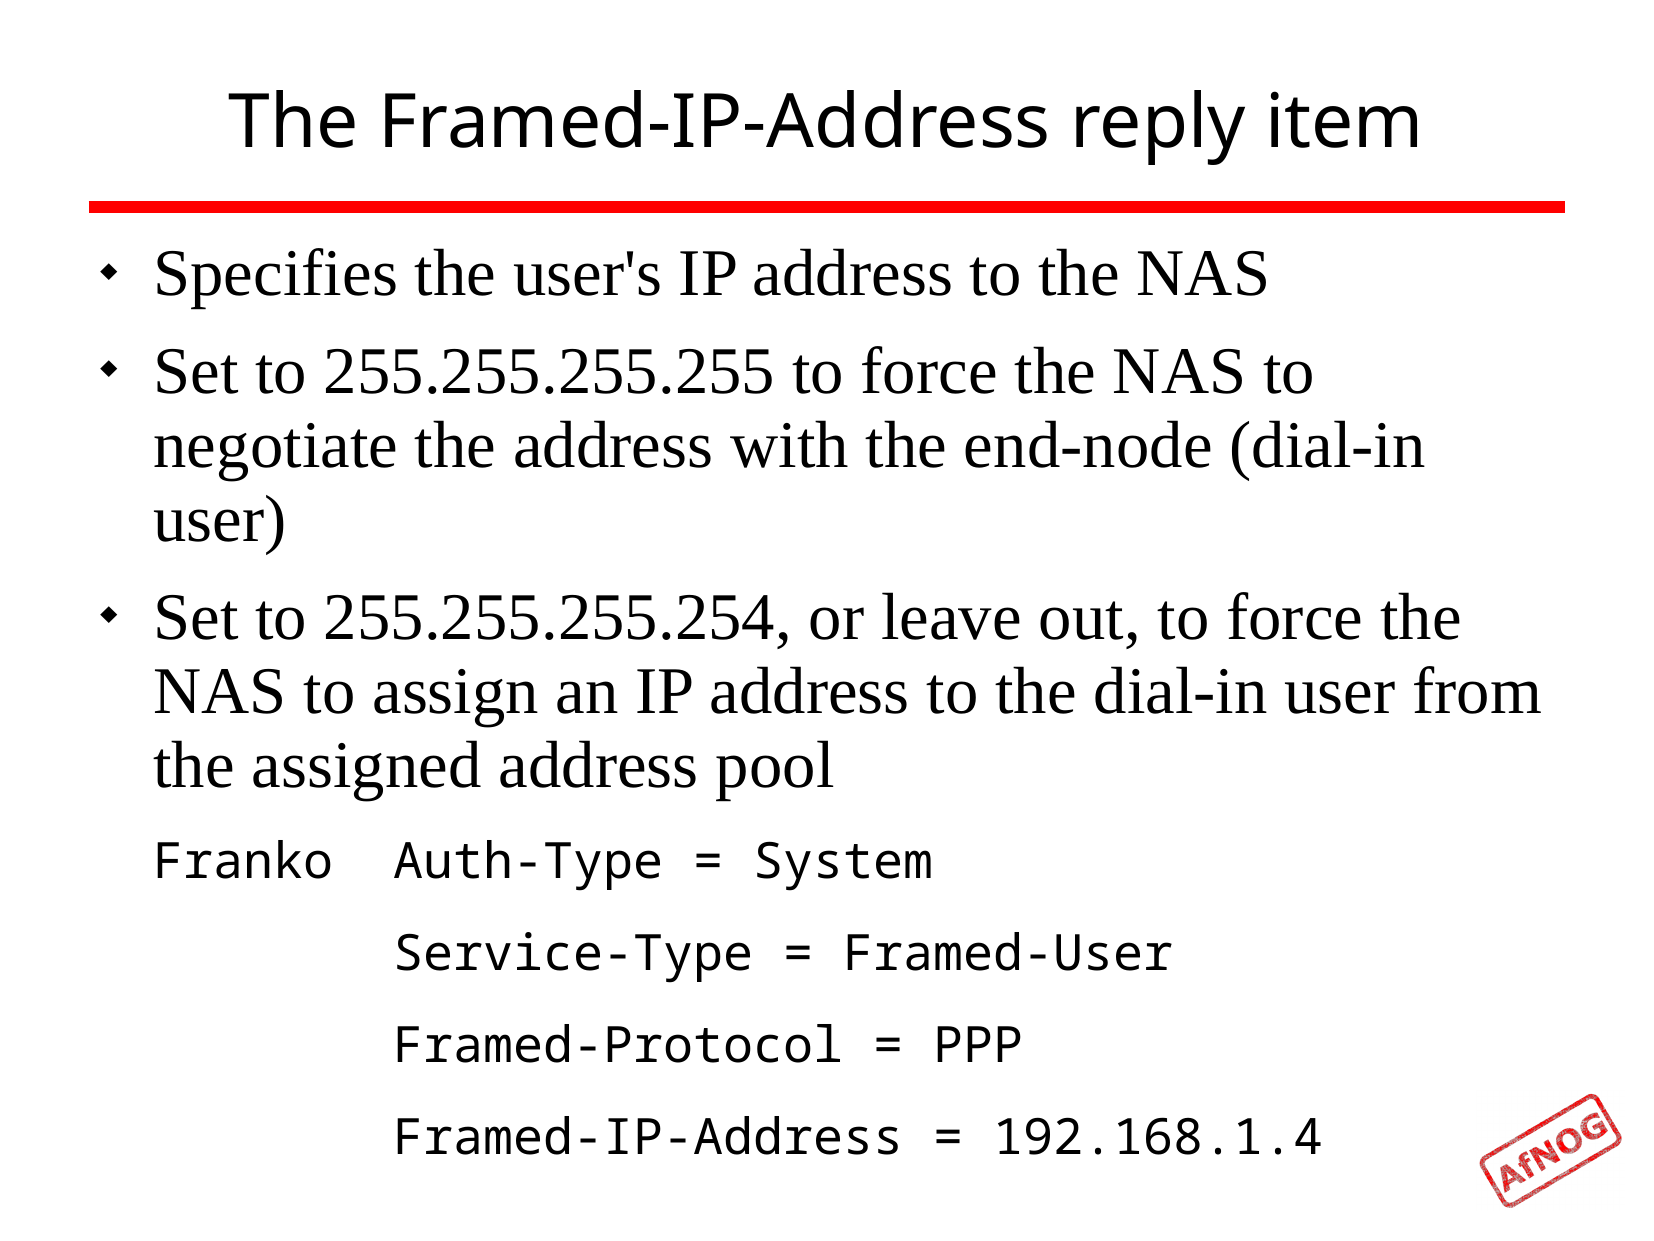

# The Framed-IP-Address reply item
Specifies the user's IP address to the NAS
Set to 255.255.255.255 to force the NAS to negotiate the address with the end-node (dial-in user)
Set to 255.255.255.254, or leave out, to force the NAS to assign an IP address to the dial-in user from the assigned address pool
Franko Auth-Type = System
 Service-Type = Framed-User
 Framed-Protocol = PPP
 Framed-IP-Address = 192.168.1.4